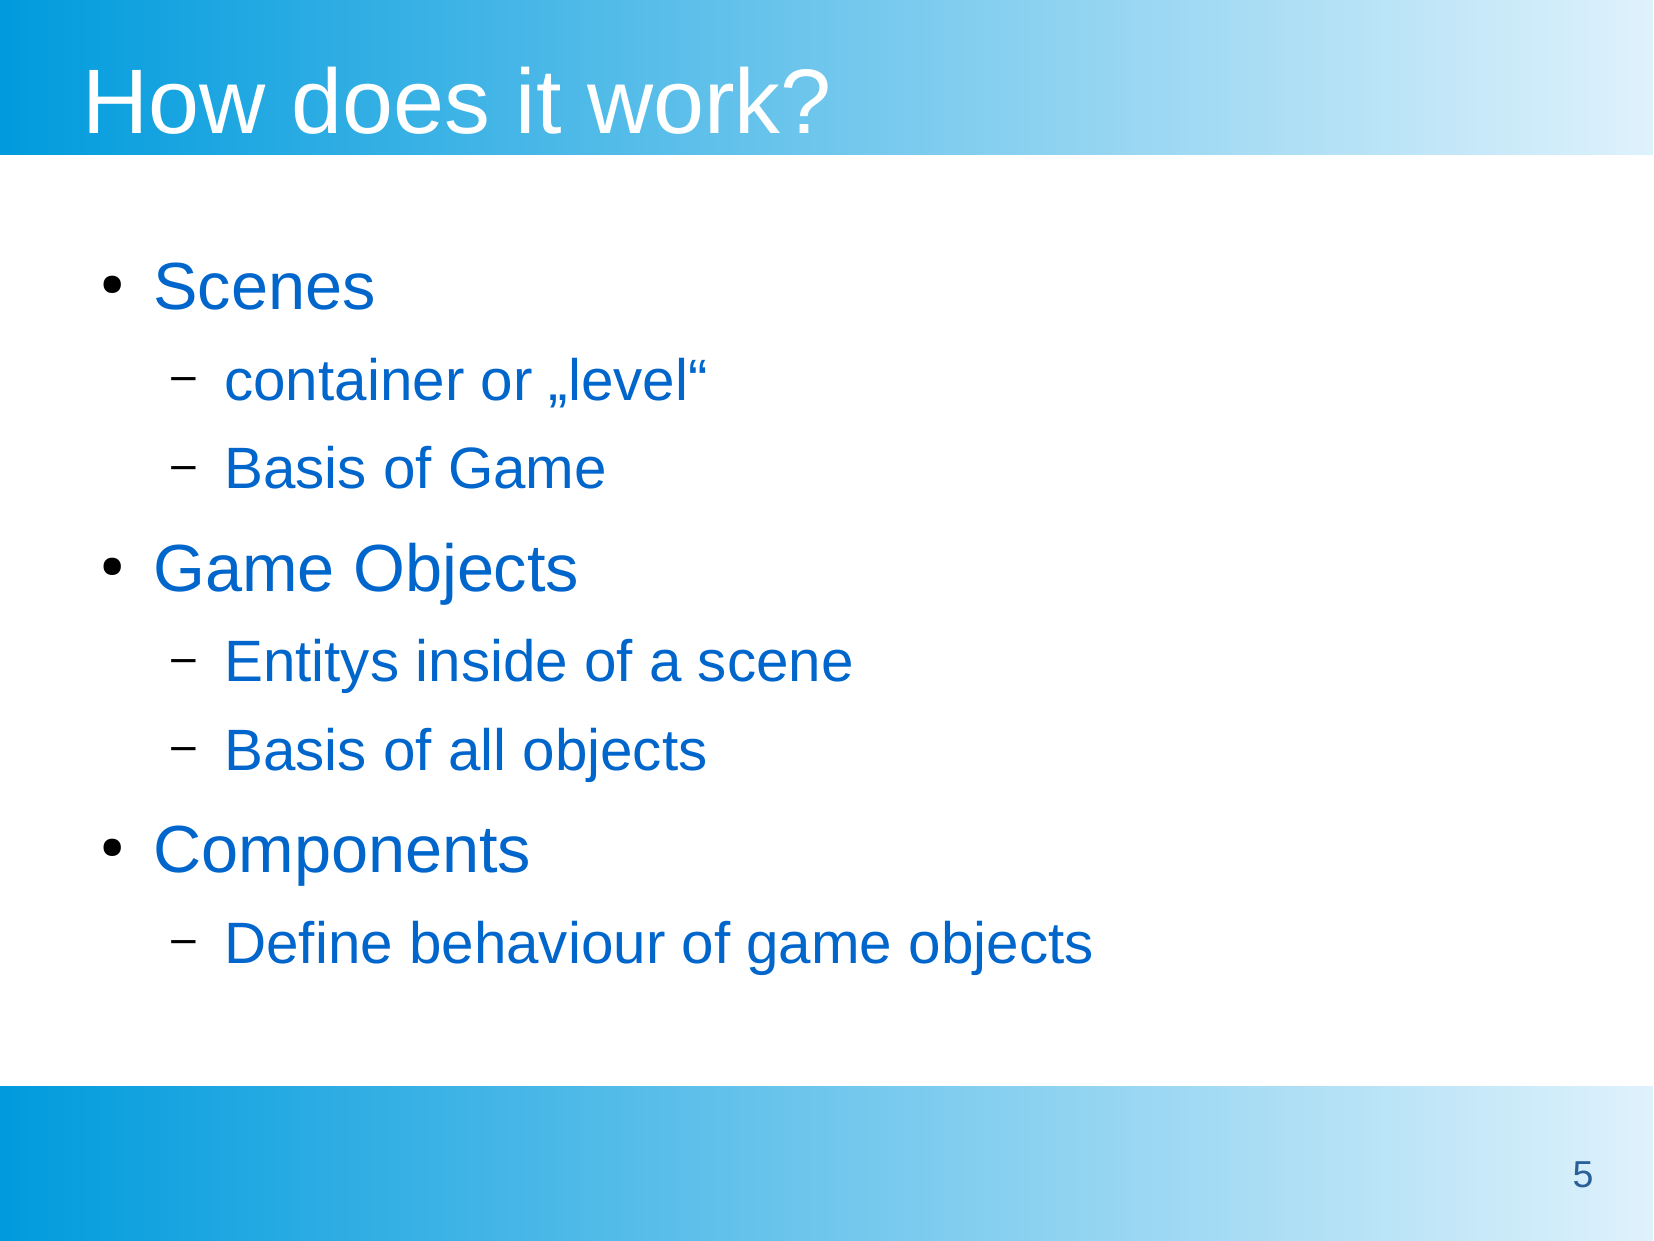

# How does it work?
Scenes
container or „level“
Basis of Game
Game Objects
Entitys inside of a scene
Basis of all objects
Components
Define behaviour of game objects